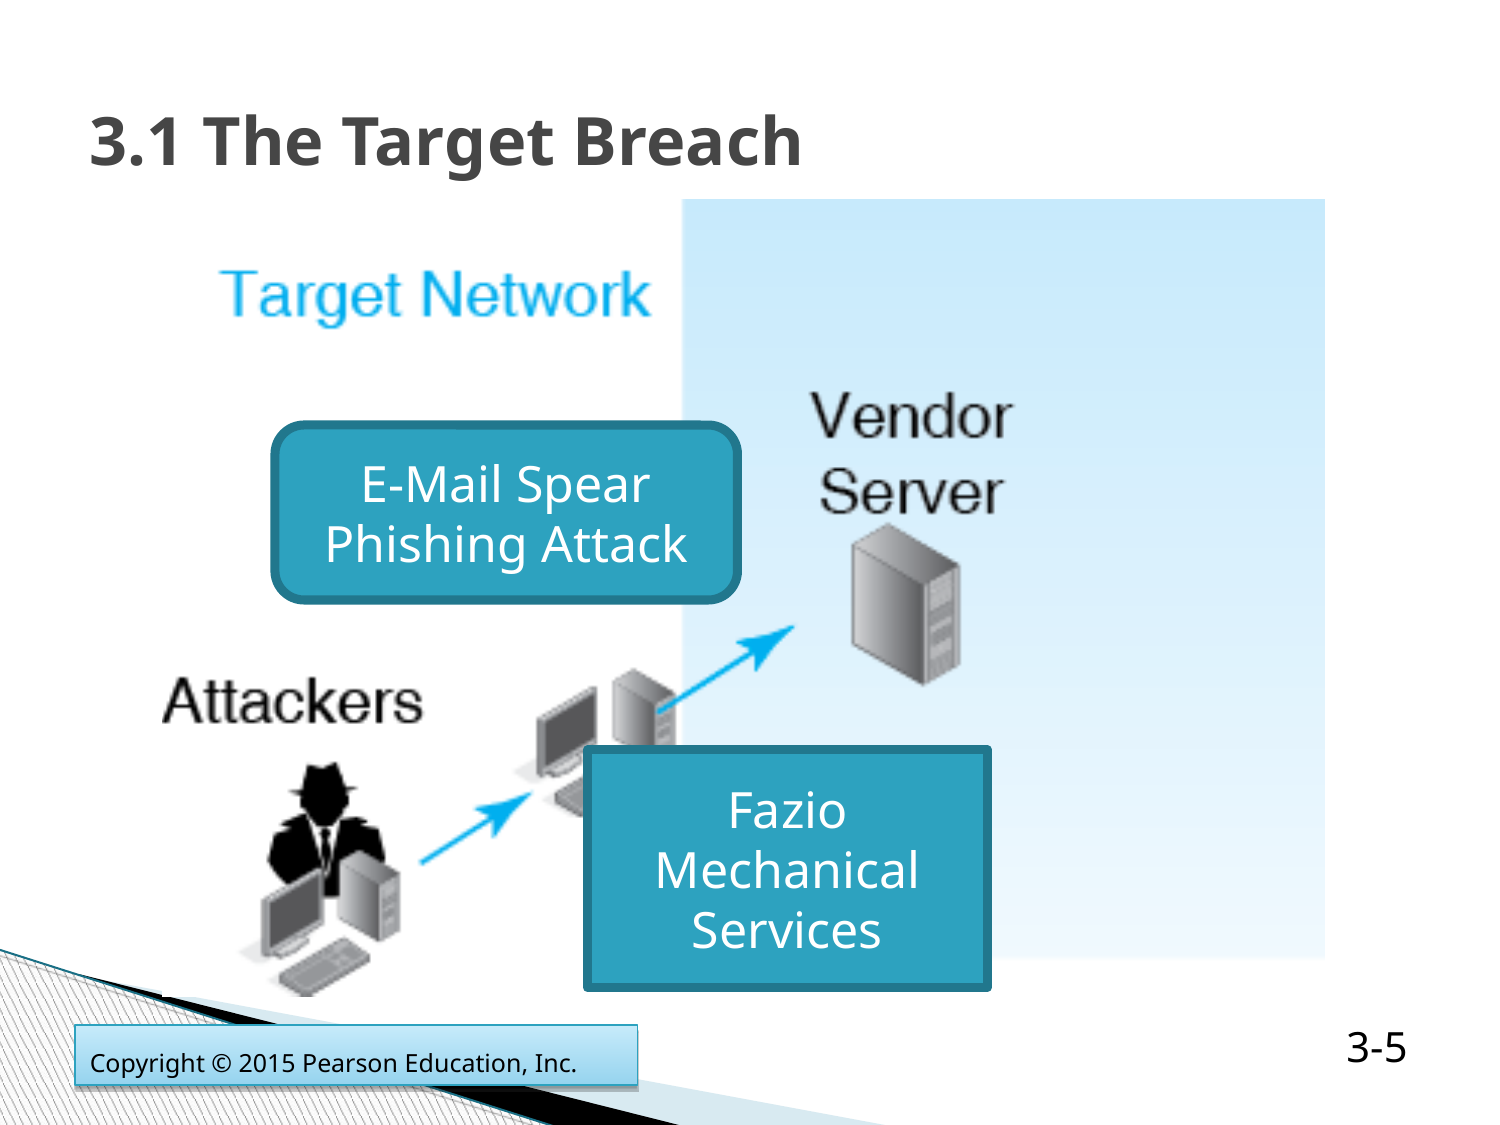

# 3.1 The Target Breach
E-Mail Spear Phishing Attack
Fazio Mechanical Services
Copyright © 2015 Pearson Education, Inc.